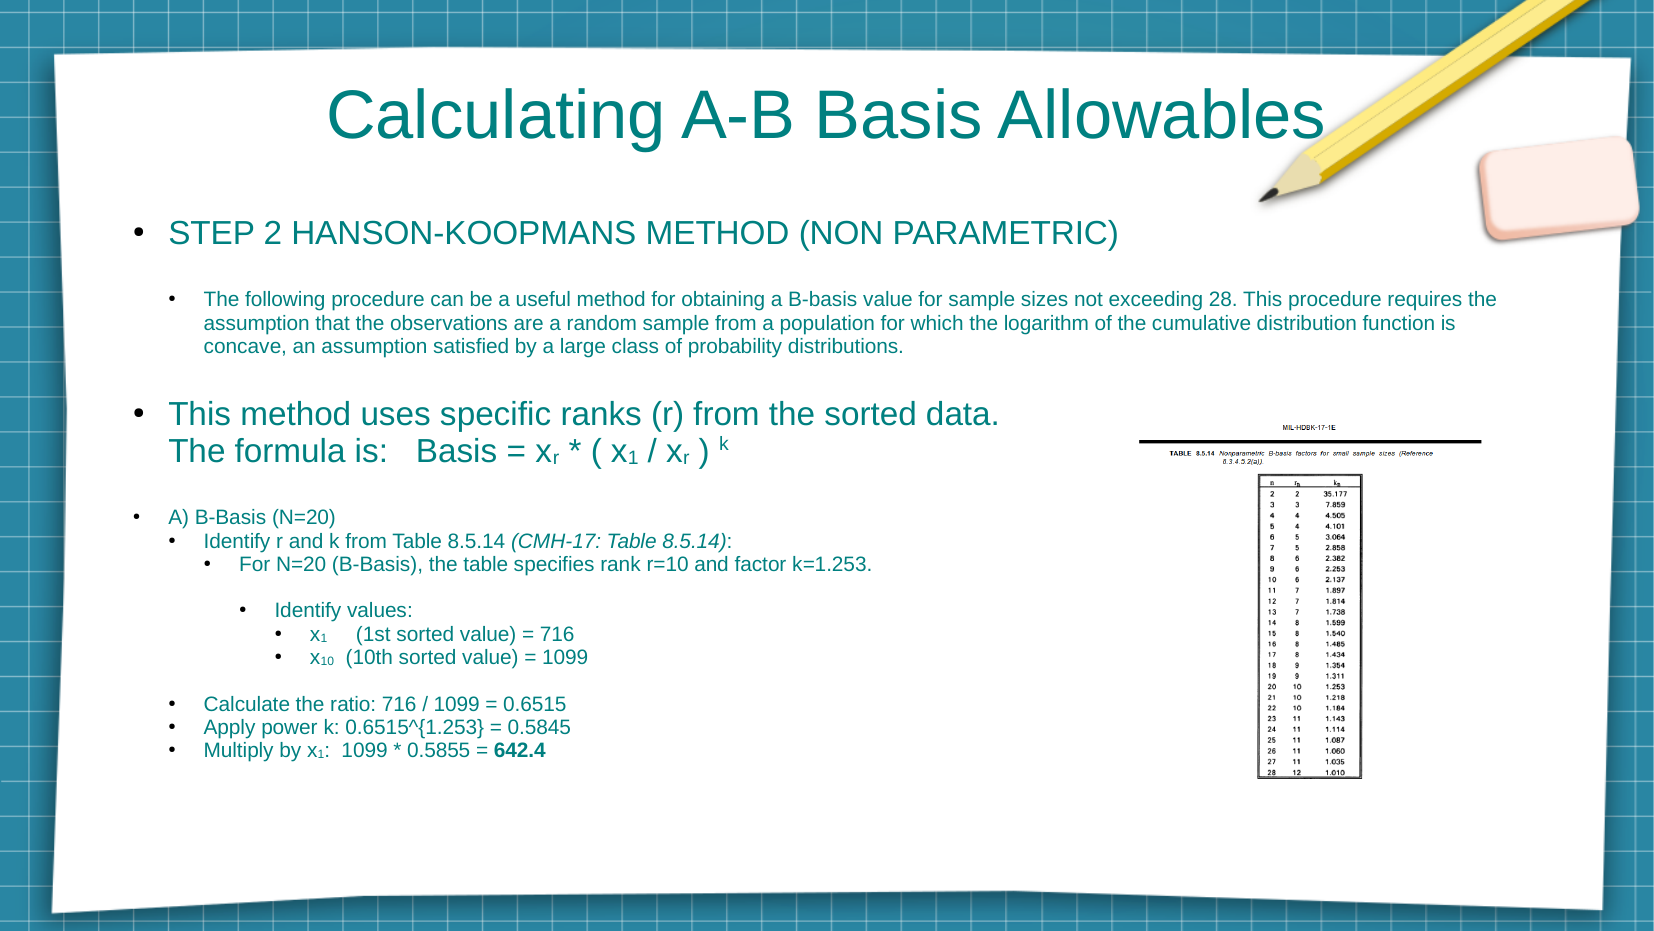

# Calculating A-B Basis Allowables
STEP 2 HANSON-KOOPMANS METHOD (NON PARAMETRIC)
The following procedure can be a useful method for obtaining a B-basis value for sample sizes not exceeding 28. This procedure requires the assumption that the observations are a random sample from a population for which the logarithm of the cumulative distribution function is concave, an assumption satisfied by a large class of probability distributions.
This method uses specific ranks (r) from the sorted data.
The formula is: Basis = xr * ( x1 / xr ) k
A) B-Basis (N=20)
Identify r and k from Table 8.5.14 (CMH-17: Table 8.5.14):
For N=20 (B-Basis), the table specifies rank r=10 and factor k=1.253.
Identify values:
x1 (1st sorted value) = 716
x10 (10th sorted value) = 1099
Calculate the ratio: 716 / 1099 = 0.6515
Apply power k: 0.6515^{1.253} = 0.5845
Multiply by x1: 1099 * 0.5855 = 642.4